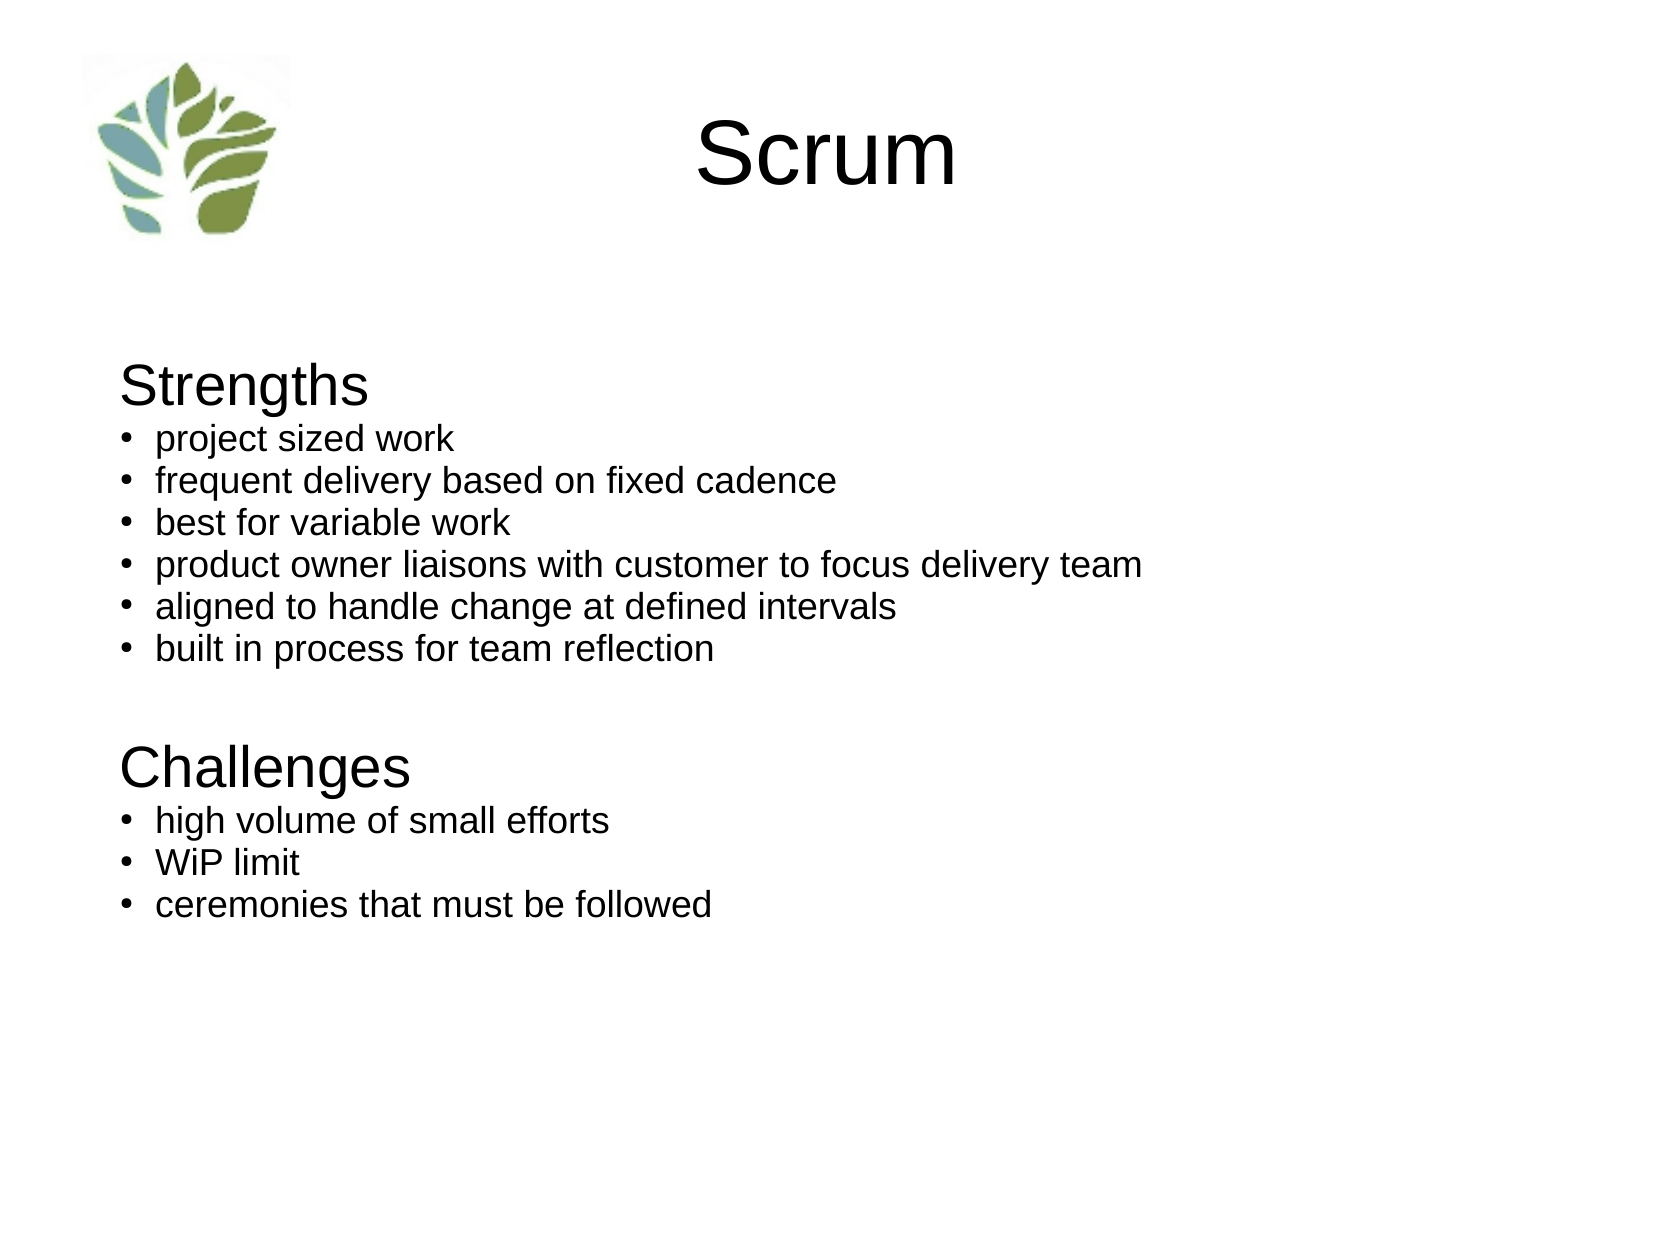

# Scrum
Strengths
project sized work
frequent delivery based on fixed cadence
best for variable work
product owner liaisons with customer to focus delivery team
aligned to handle change at defined intervals
built in process for team reflection
Challenges
high volume of small efforts
WiP limit
ceremonies that must be followed